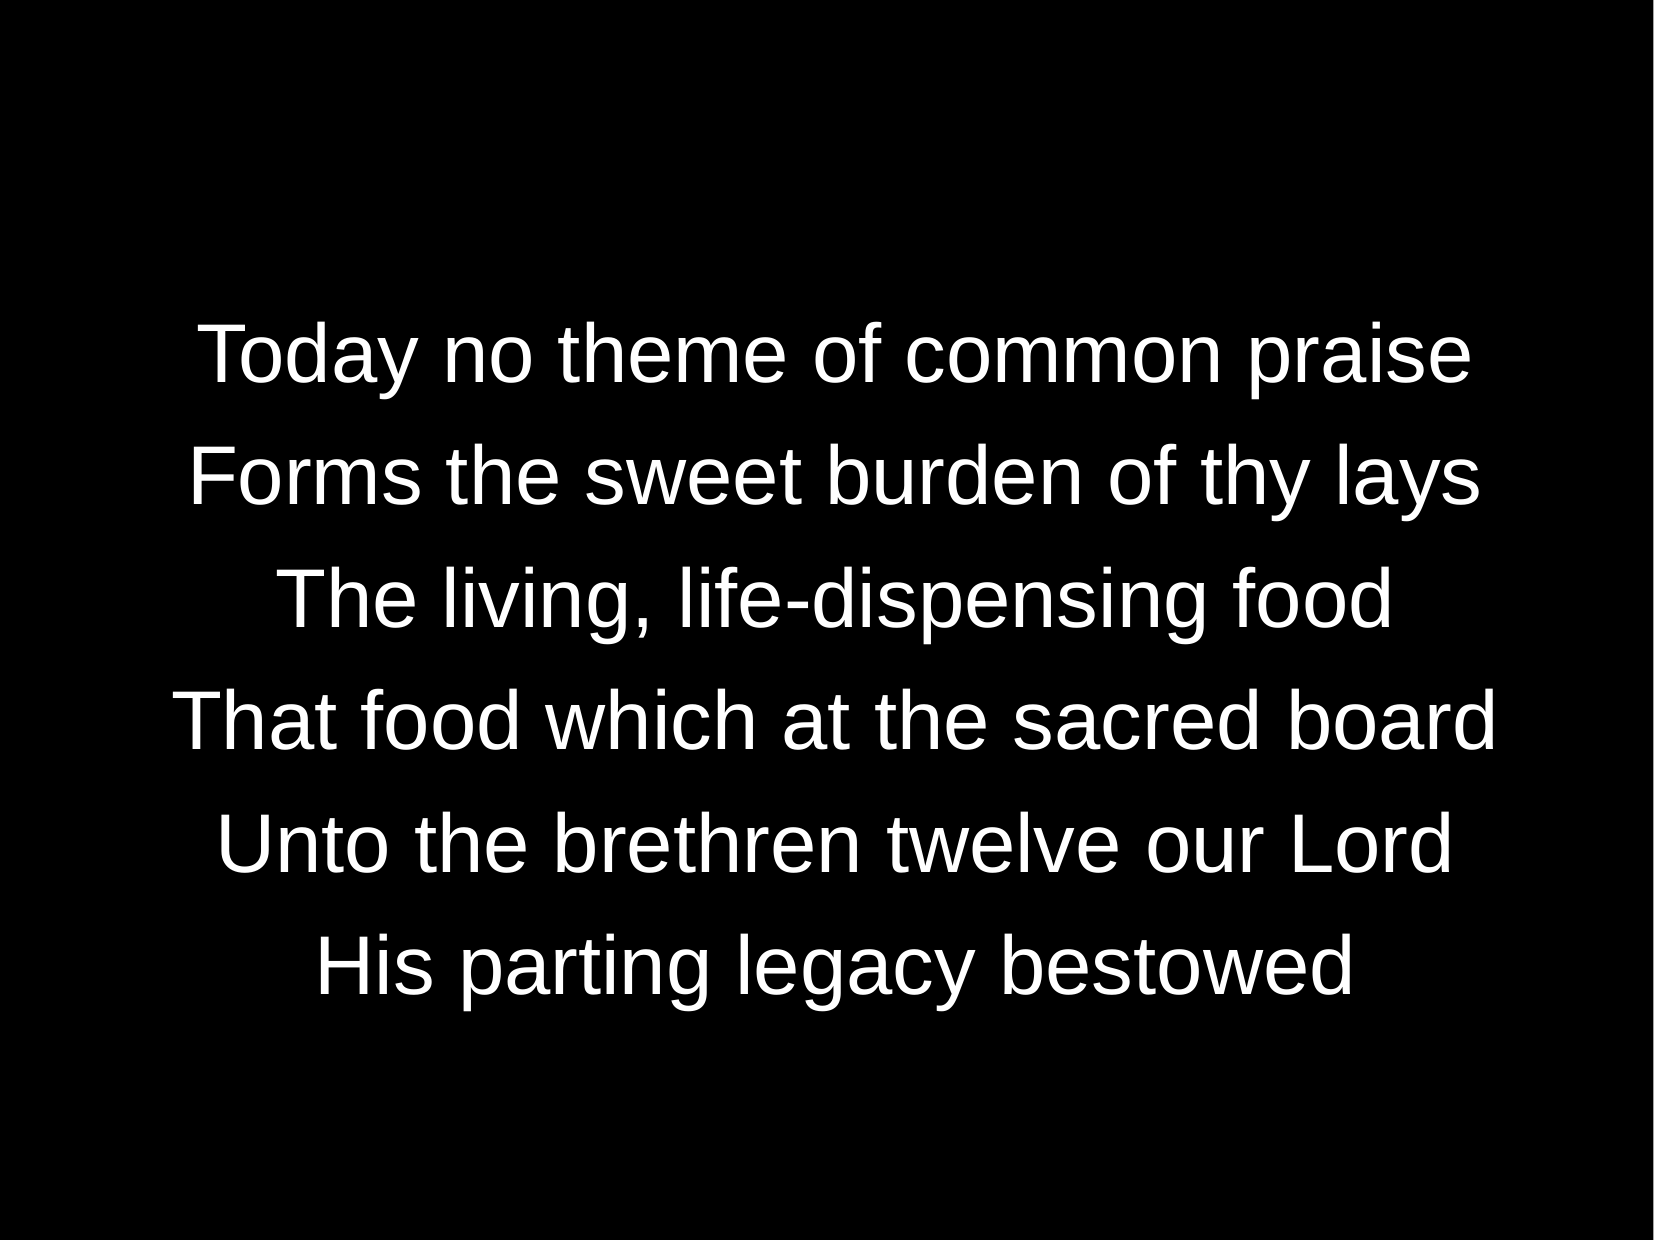

#
Today no theme of common praise
Forms the sweet burden of thy lays
The living, life-dispensing food
That food which at the sacred board
Unto the brethren twelve our Lord
His parting legacy bestowed